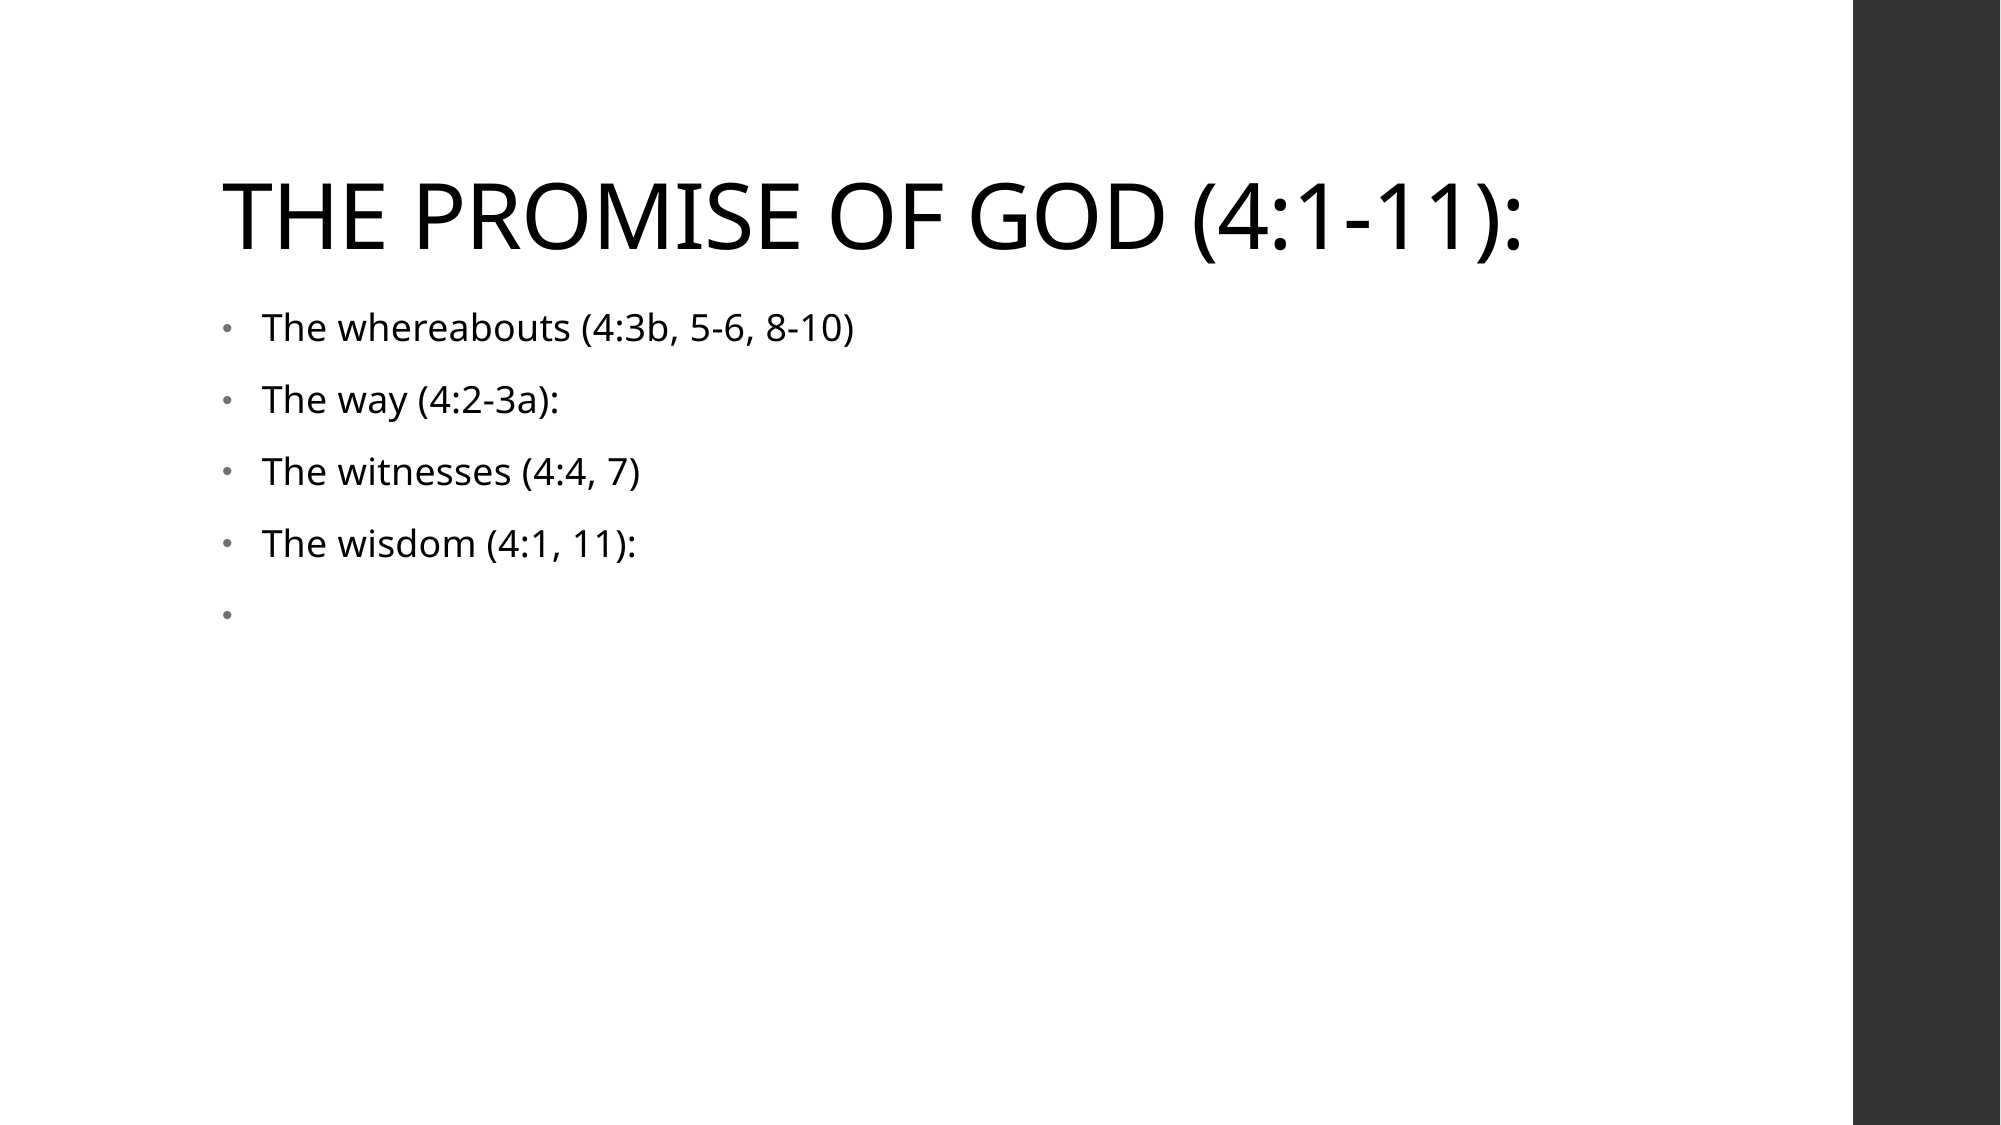

# THE PROMISE OF GOD (4:1-11):
 The whereabouts (4:3b, 5-6, 8-10)
 The way (4:2-3a):
 The witnesses (4:4, 7)
 The wisdom (4:1, 11):